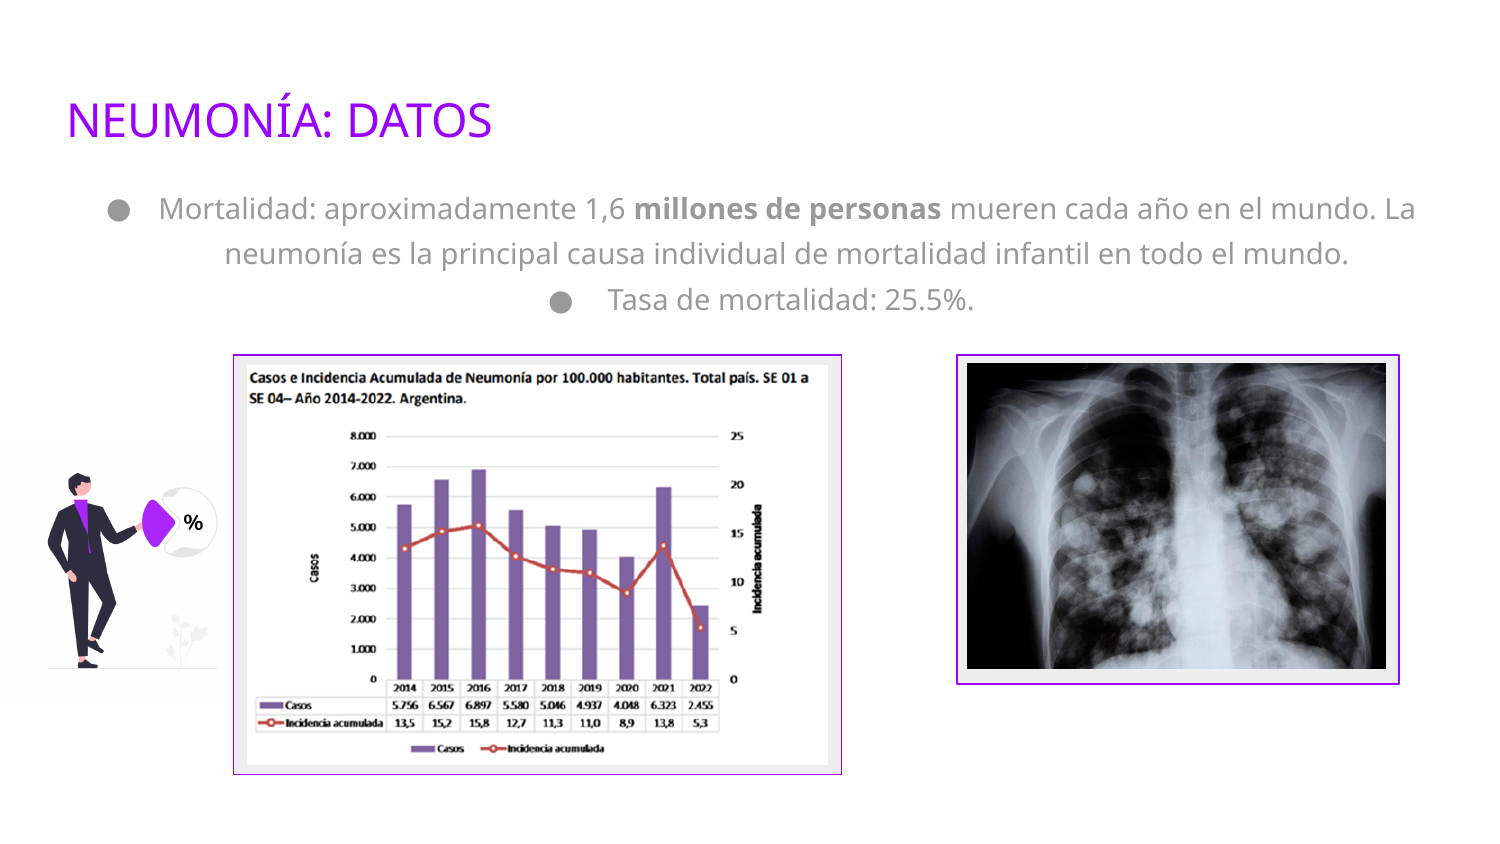

NEUMONÍA: DATOS
# Mortalidad: aproximadamente 1,6 millones de personas mueren cada año en el mundo. La neumonía es la principal causa individual de mortalidad infantil en todo el mundo.
 Tasa de mortalidad: 25.5%.